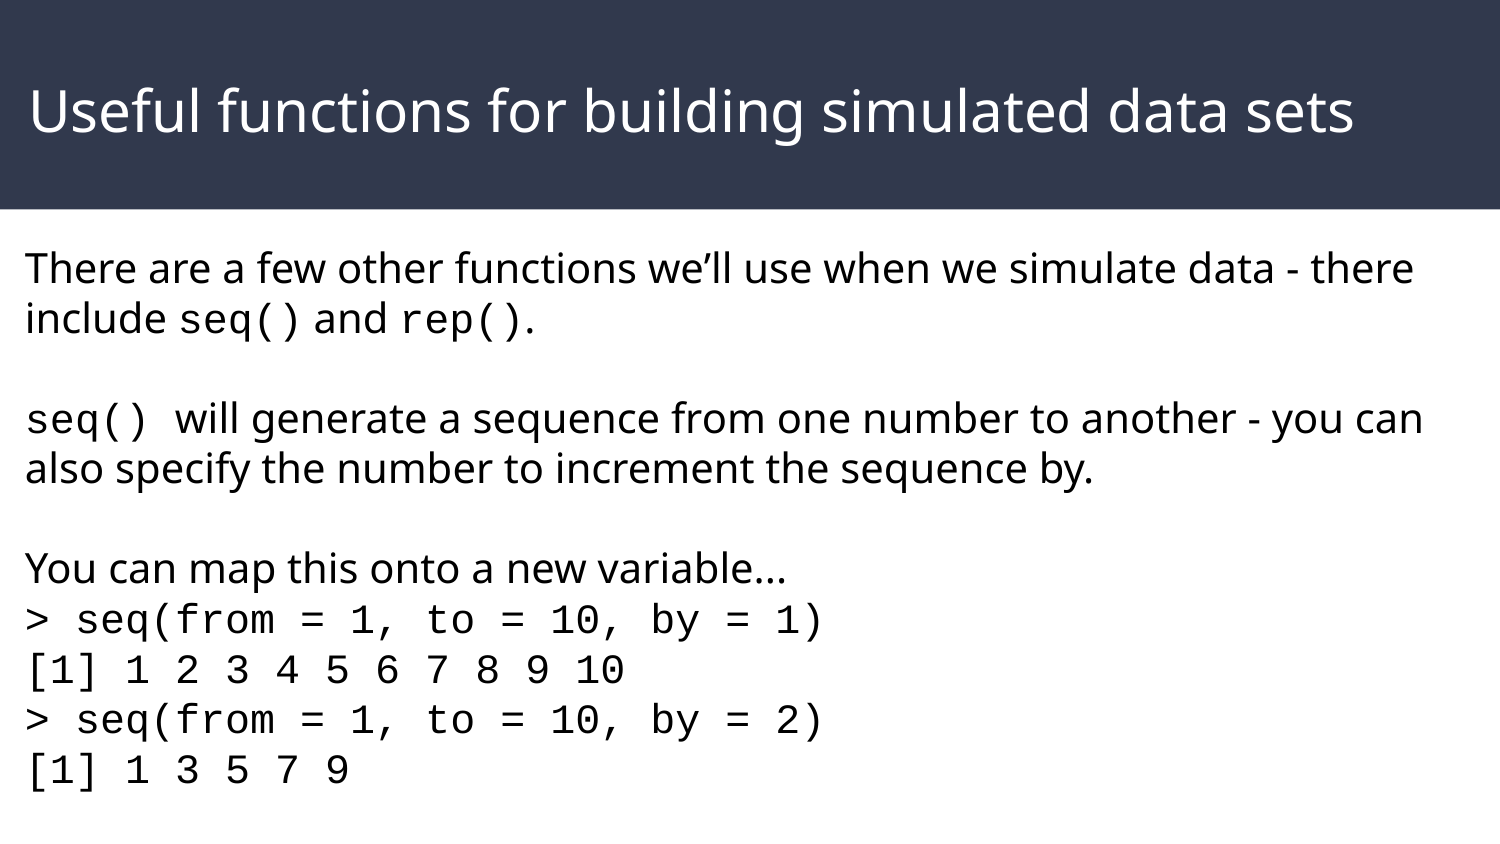

# Useful functions for building simulated data sets
There are a few other functions we’ll use when we simulate data - there include seq() and rep().
seq() will generate a sequence from one number to another - you can also specify the number to increment the sequence by.
You can map this onto a new variable...
> seq(from = 1, to = 10, by = 1)
[1] 1 2 3 4 5 6 7 8 9 10
> seq(from = 1, to = 10, by = 2)
[1] 1 3 5 7 9